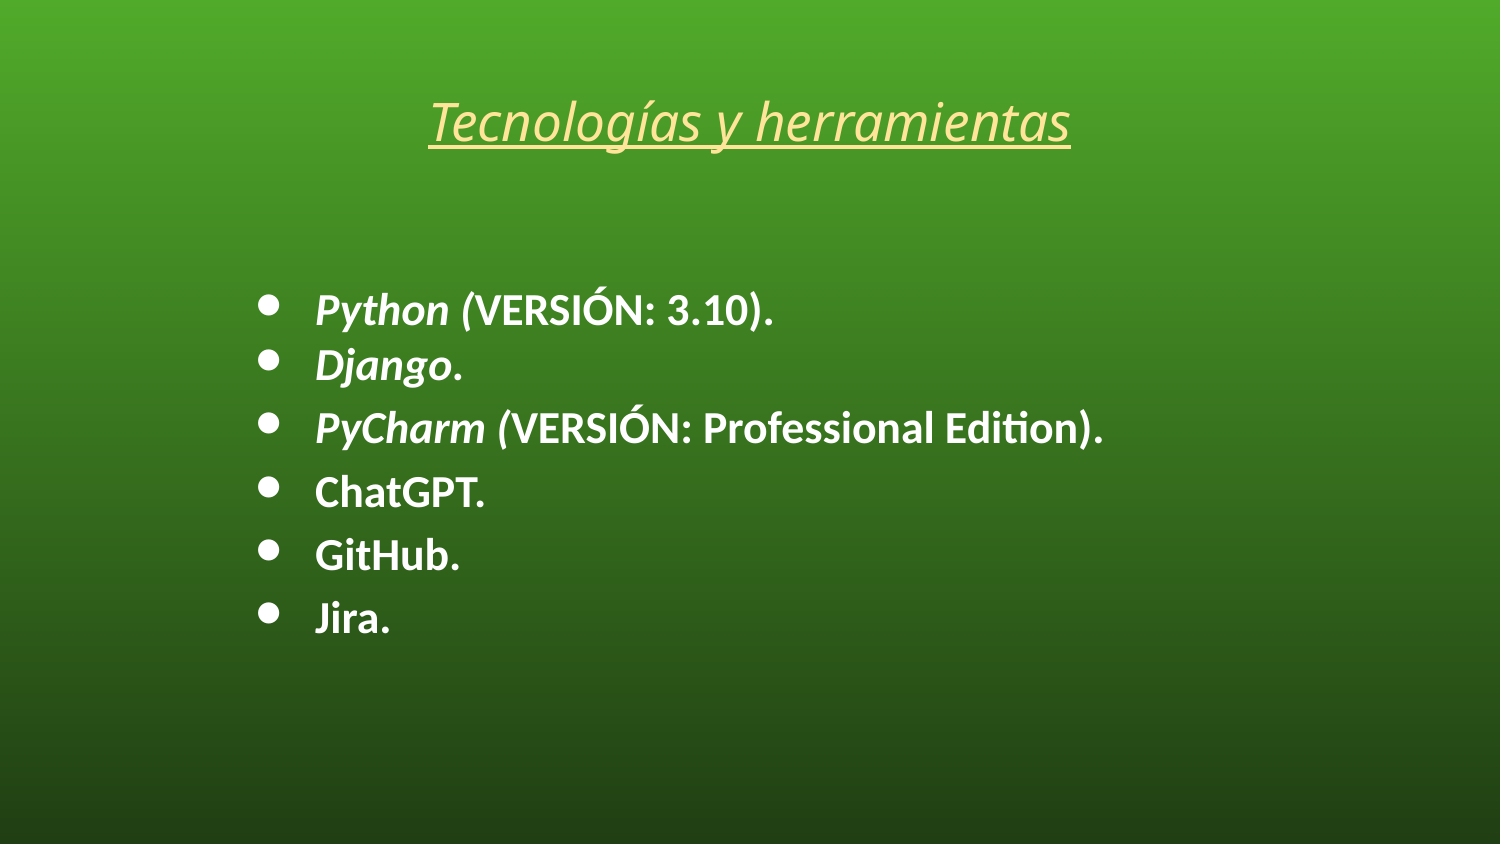

# Tecnologías y herramientas
Python (VERSIÓN: 3.10).
Django.
PyCharm (VERSIÓN: Professional Edition).
ChatGPT.
GitHub.
Jira.